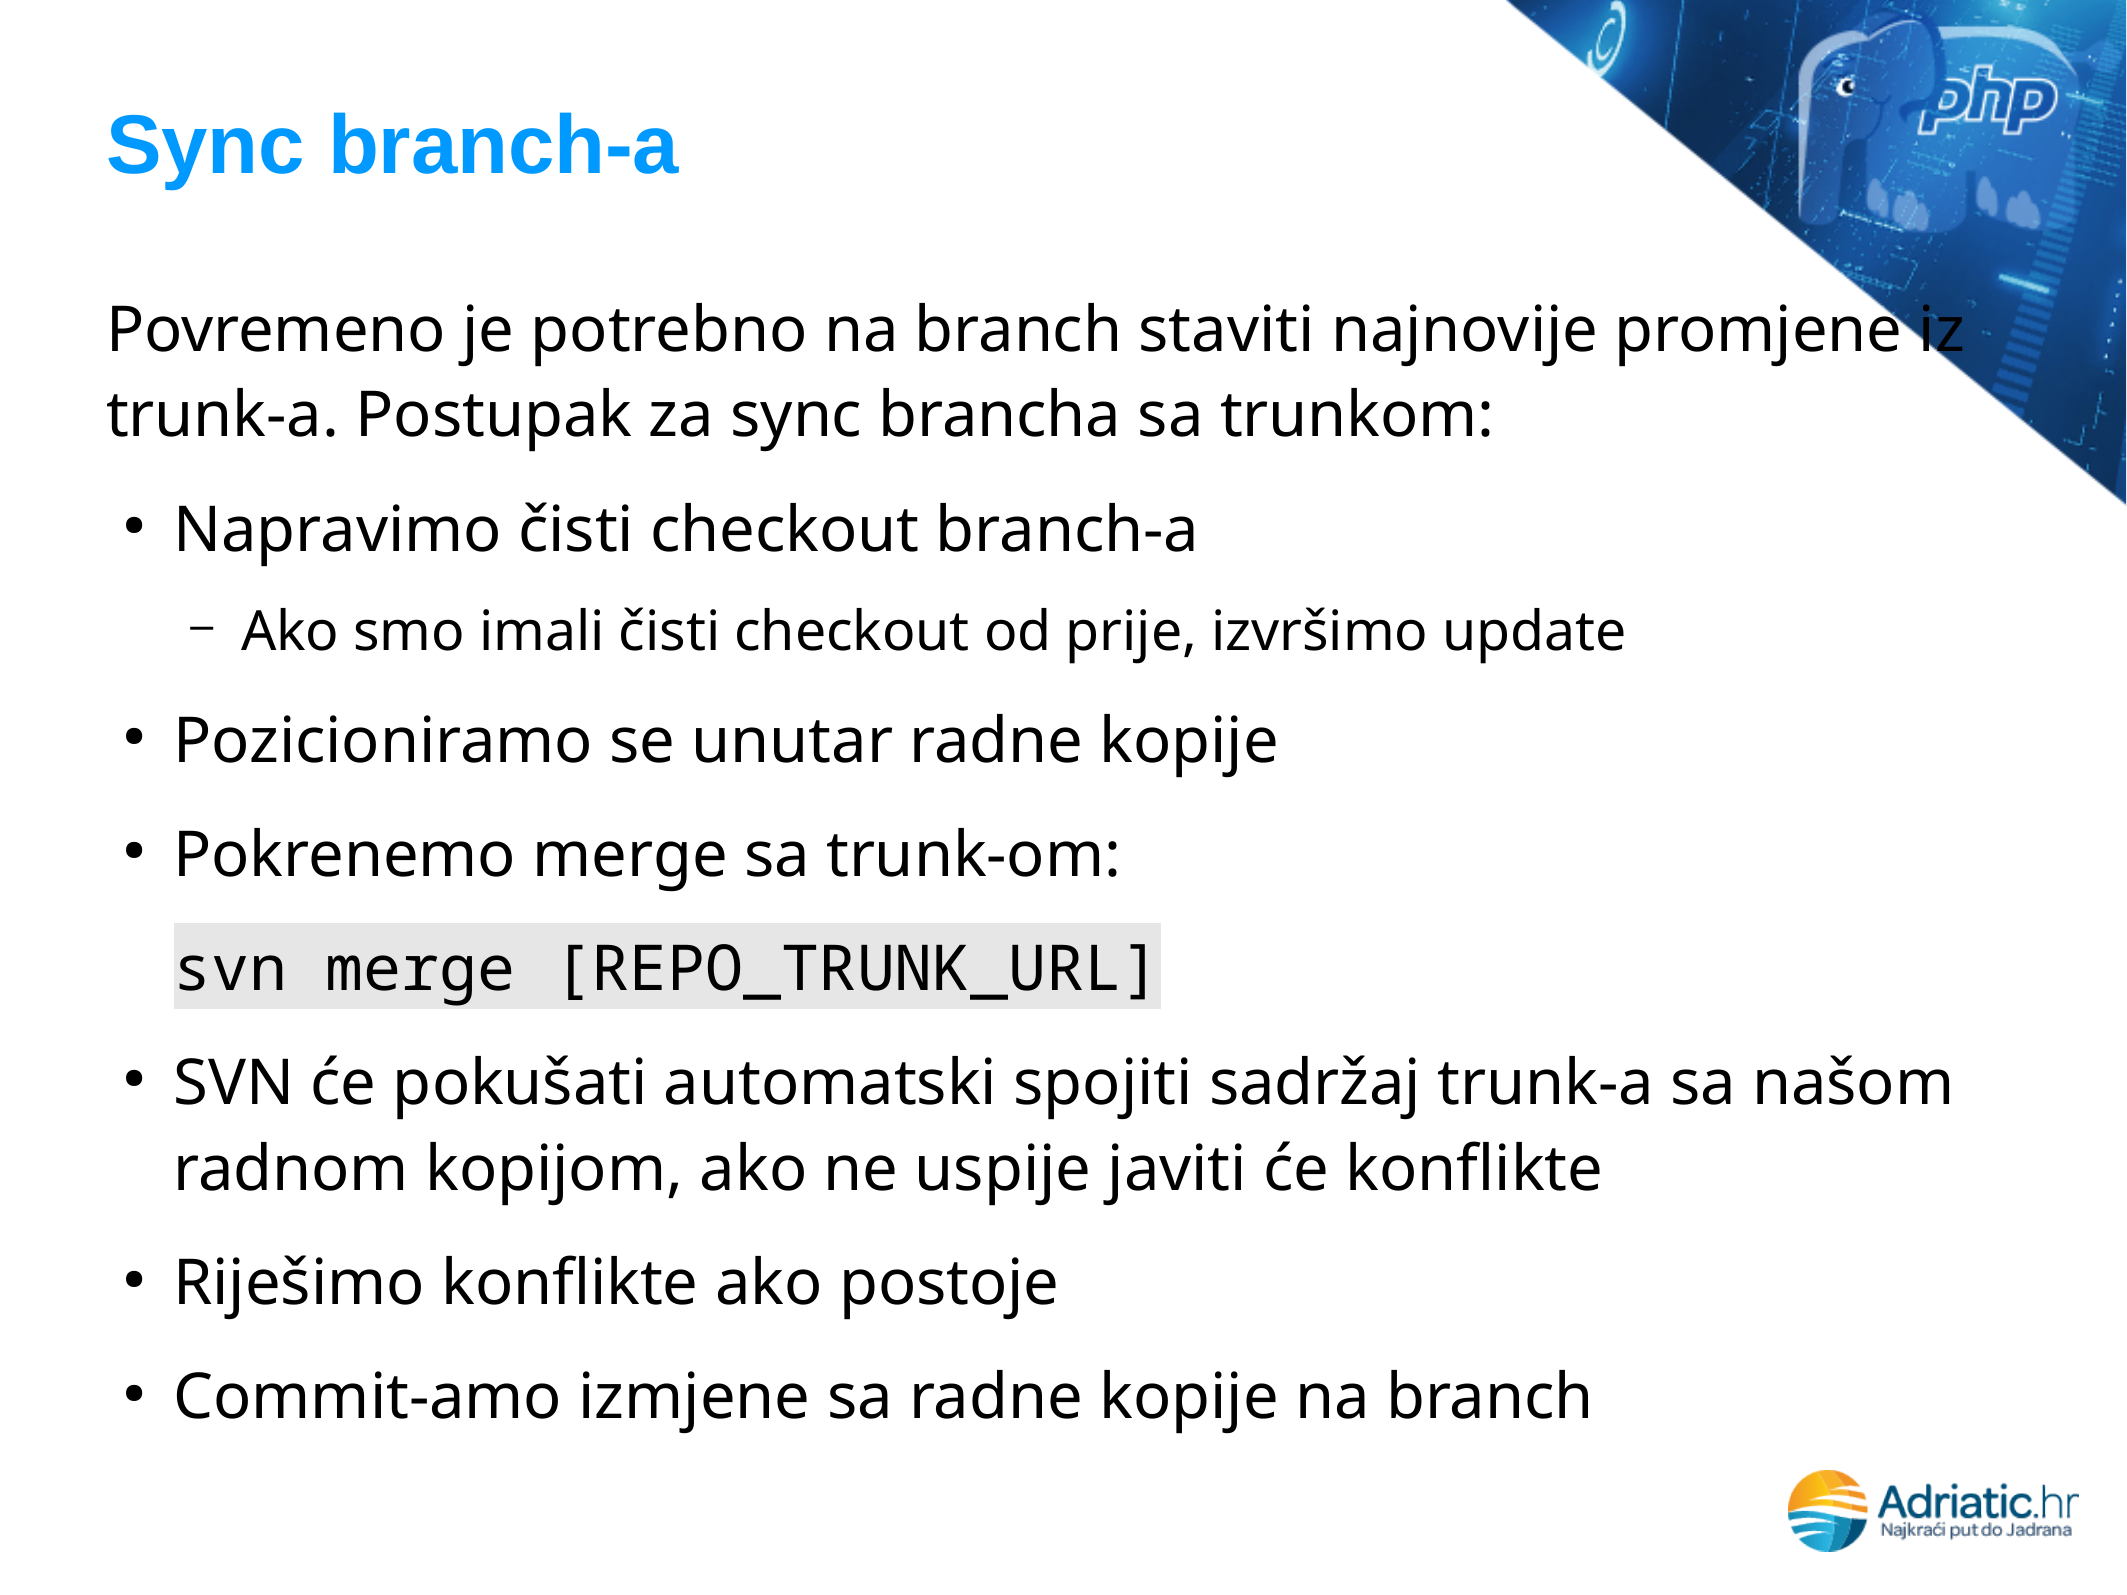

# Sync branch-a
Povremeno je potrebno na branch staviti najnovije promjene iz trunk-a. Postupak za sync brancha sa trunkom:
Napravimo čisti checkout branch-a
Ako smo imali čisti checkout od prije, izvršimo update
Pozicioniramo se unutar radne kopije
Pokrenemo merge sa trunk-om:
svn merge [REPO_TRUNK_URL]
SVN će pokušati automatski spojiti sadržaj trunk-a sa našom radnom kopijom, ako ne uspije javiti će konflikte
Riješimo konflikte ako postoje
Commit-amo izmjene sa radne kopije na branch